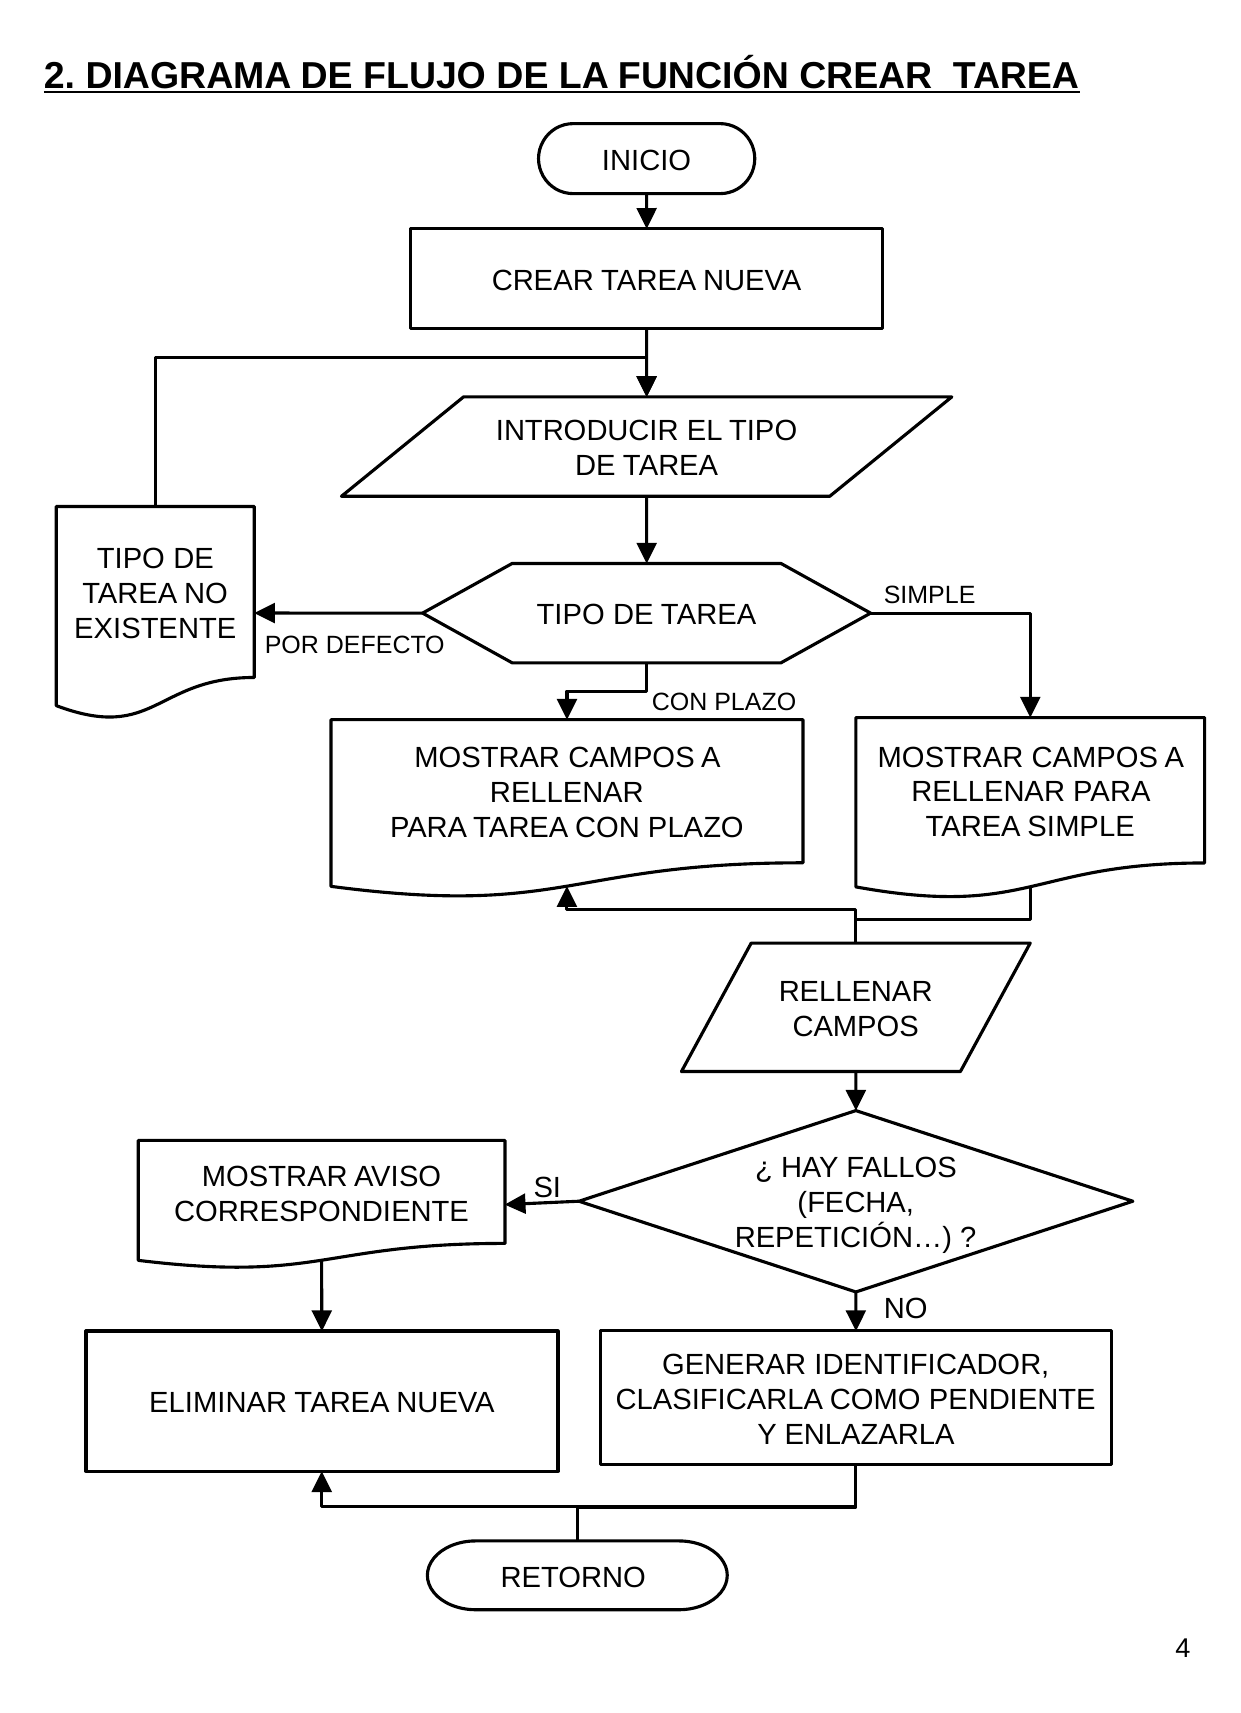

2. DIAGRAMA DE FLUJO DE LA FUNCIÓN CREAR_TAREA
INICIO
CREAR TAREA NUEVA
INTRODUCIR EL TIPO DE TAREA
TIPO DE TAREA NO EXISTENTE
TIPO DE TAREA
SIMPLE
POR DEFECTO
CON PLAZO
MOSTRAR CAMPOS A RELLENAR PARA TAREA SIMPLE
MOSTRAR CAMPOS A RELLENAR
PARA TAREA CON PLAZO
RELLENAR CAMPOS
¿ HAY FALLOS (FECHA, REPETICIÓN…) ?
MOSTRAR AVISO
CORRESPONDIENTE
SI
NO
ELIMINAR TAREA NUEVA
GENERAR IDENTIFICADOR, CLASIFICARLA COMO PENDIENTE Y ENLAZARLA
RETORNO
4